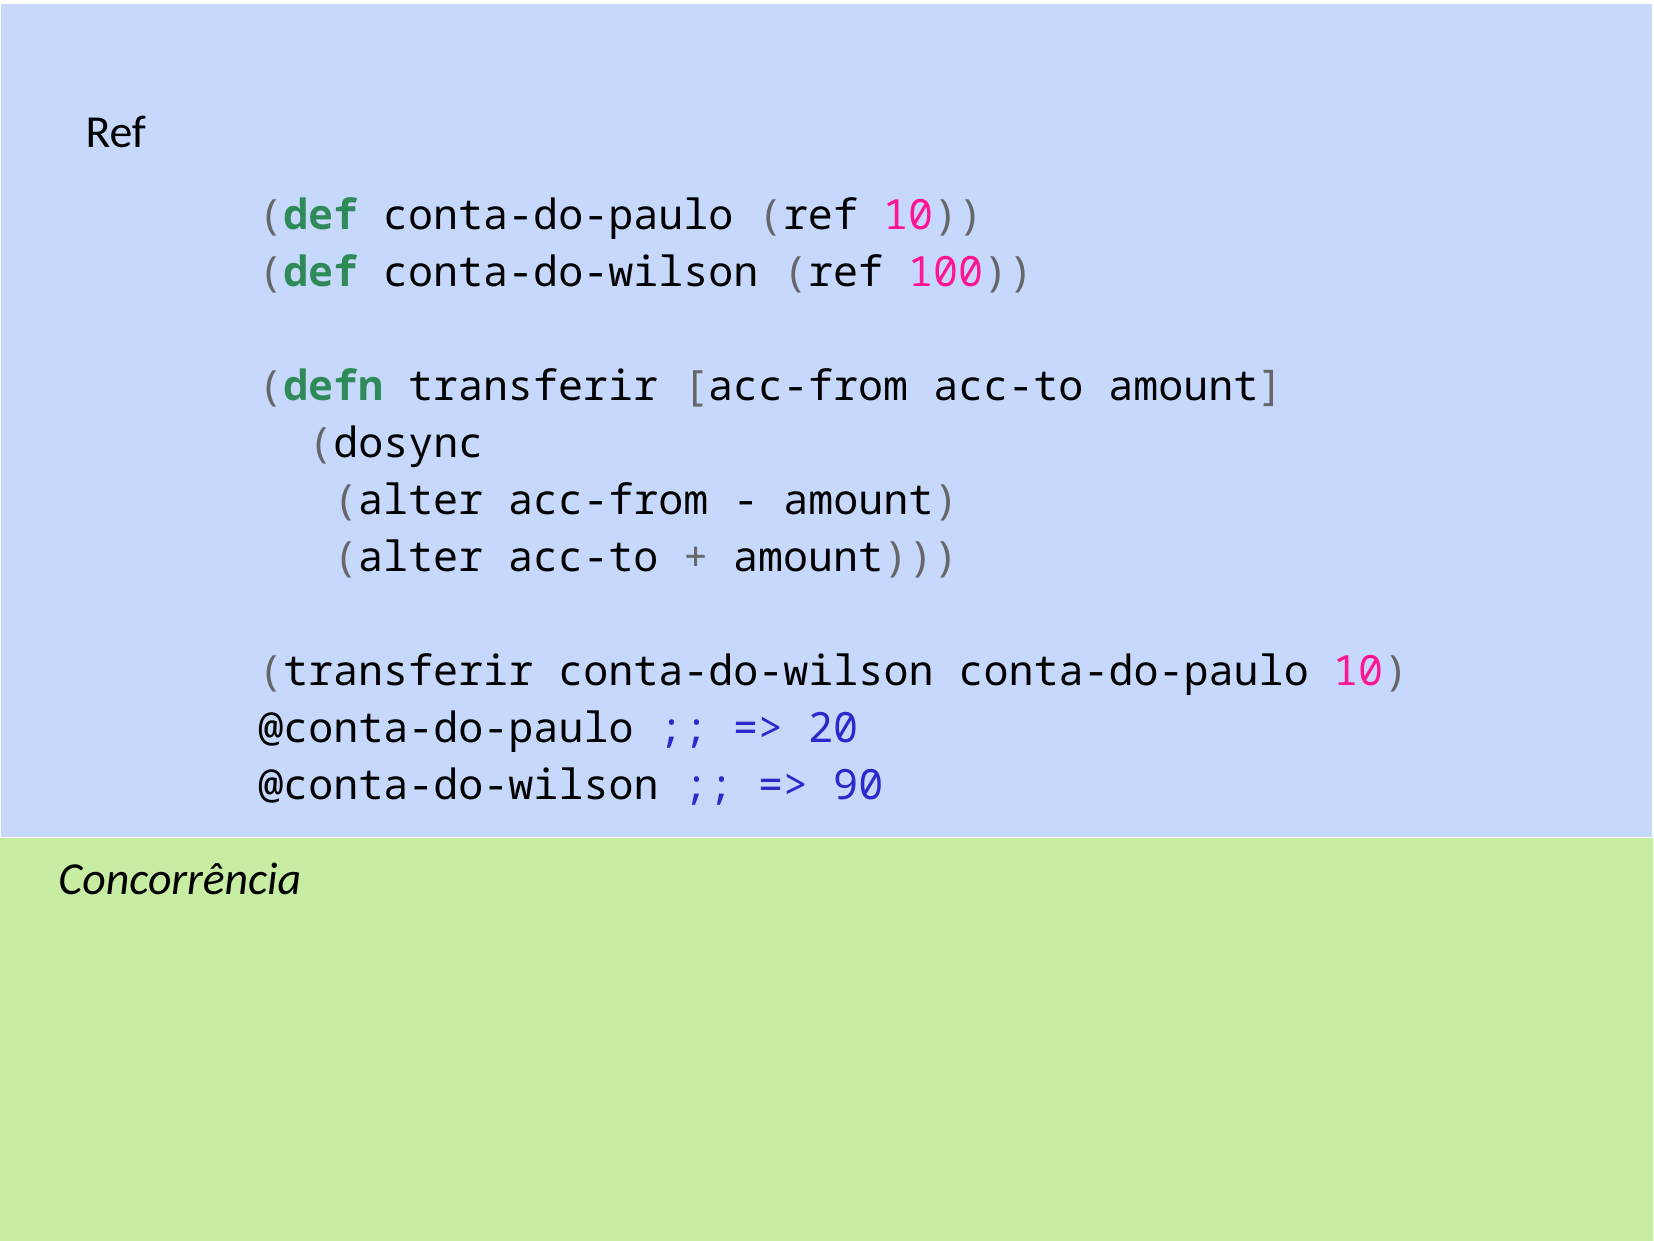

Ref
(def conta-do-paulo (ref 10))
(def conta-do-wilson (ref 100))
(defn transferir [acc-from acc-to amount]
 (dosync
 (alter acc-from - amount)
 (alter acc-to + amount)))
(transferir conta-do-wilson conta-do-paulo 10)
@conta-do-paulo ;; => 20
@conta-do-wilson ;; => 90
Concorrência